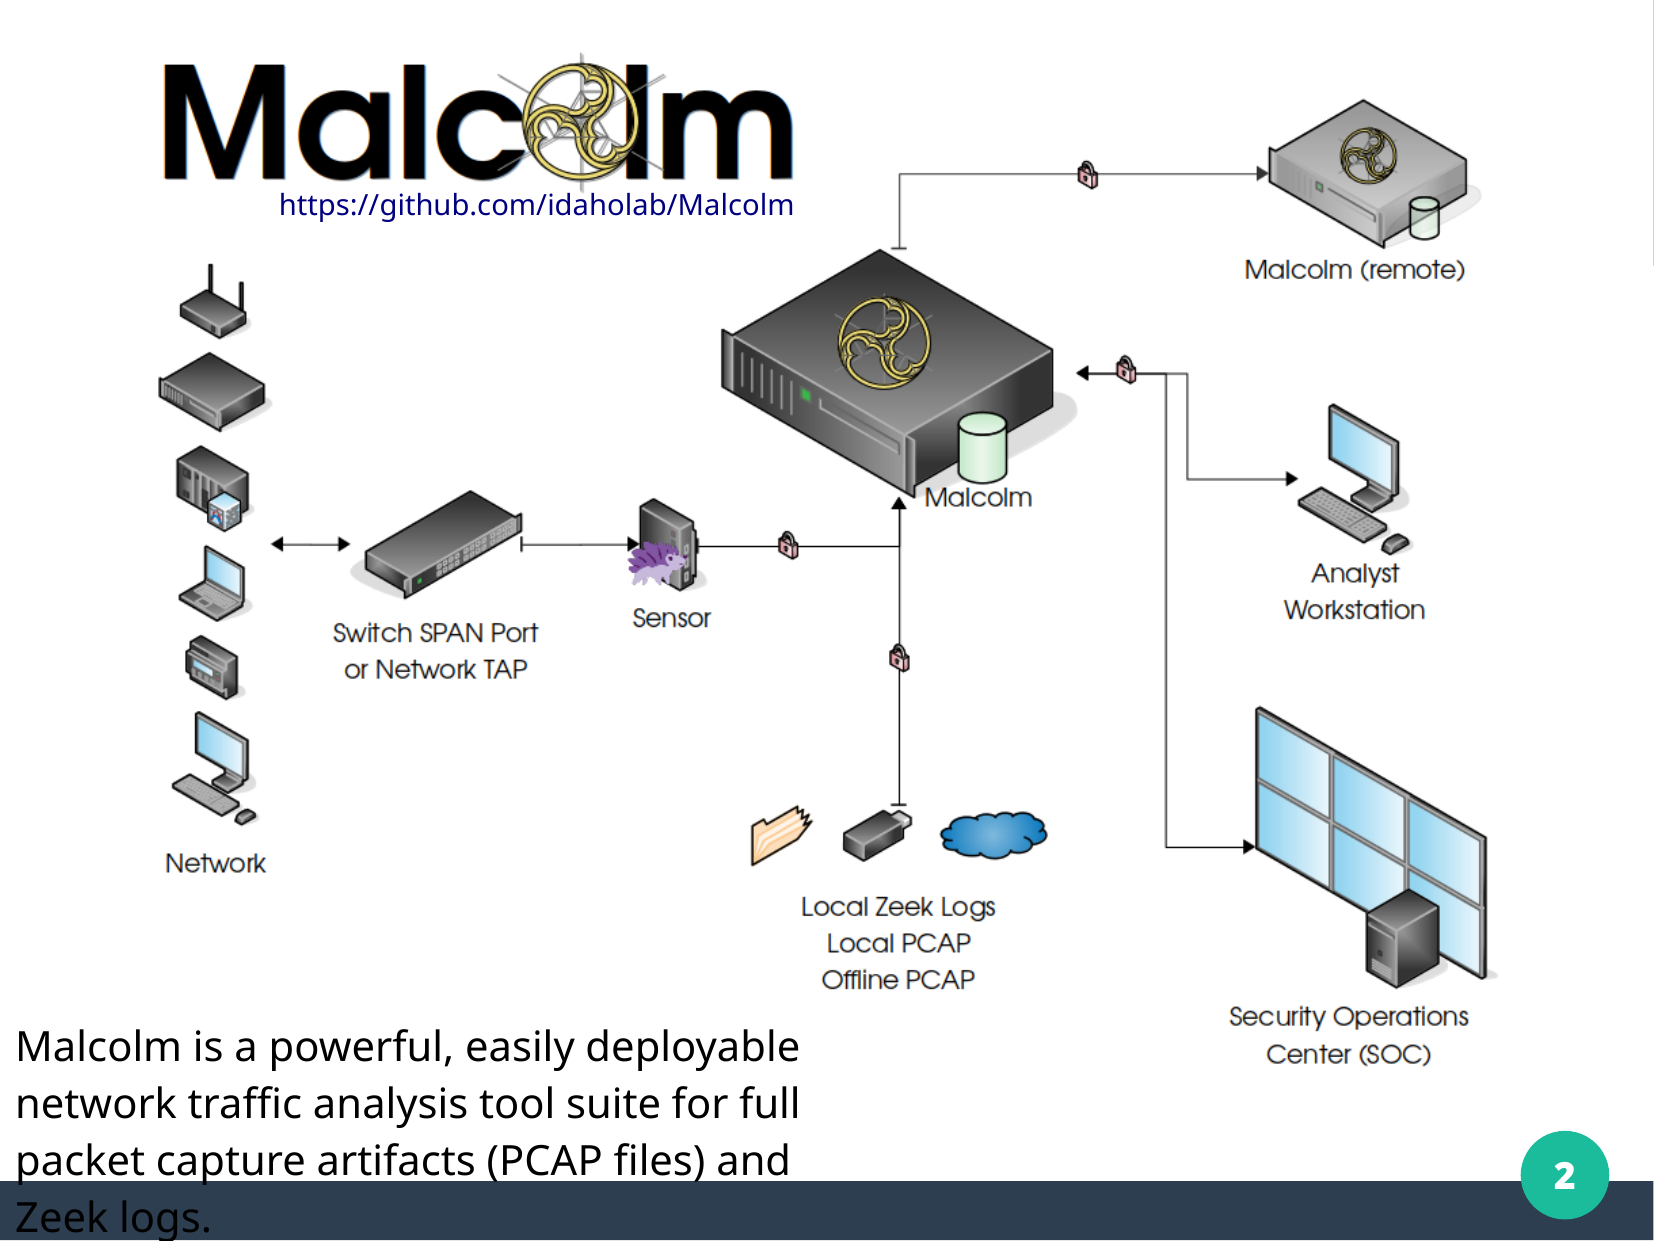

https://github.com/idaholab/Malcolm
Malcolm is a powerful, easily deployable network traffic analysis tool suite for full packet capture artifacts (PCAP files) and Zeek logs.
2